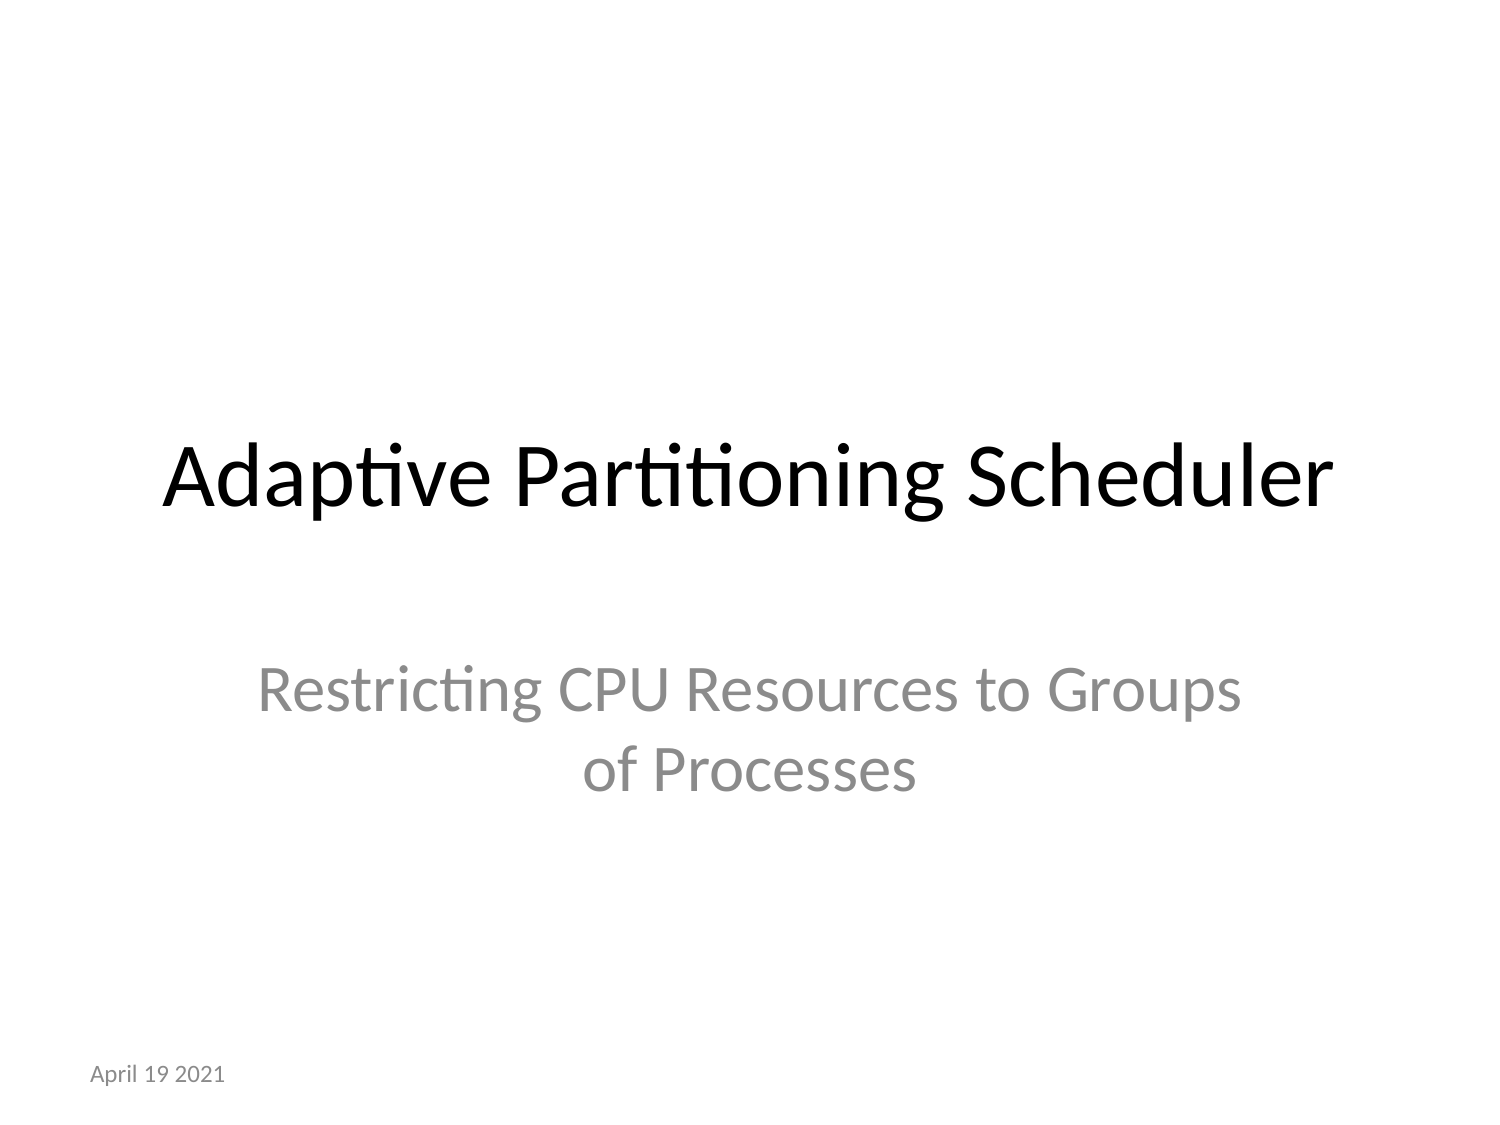

# Adaptive Partitioning Scheduler
Restricting CPU Resources to Groups of Processes
April 19 2021